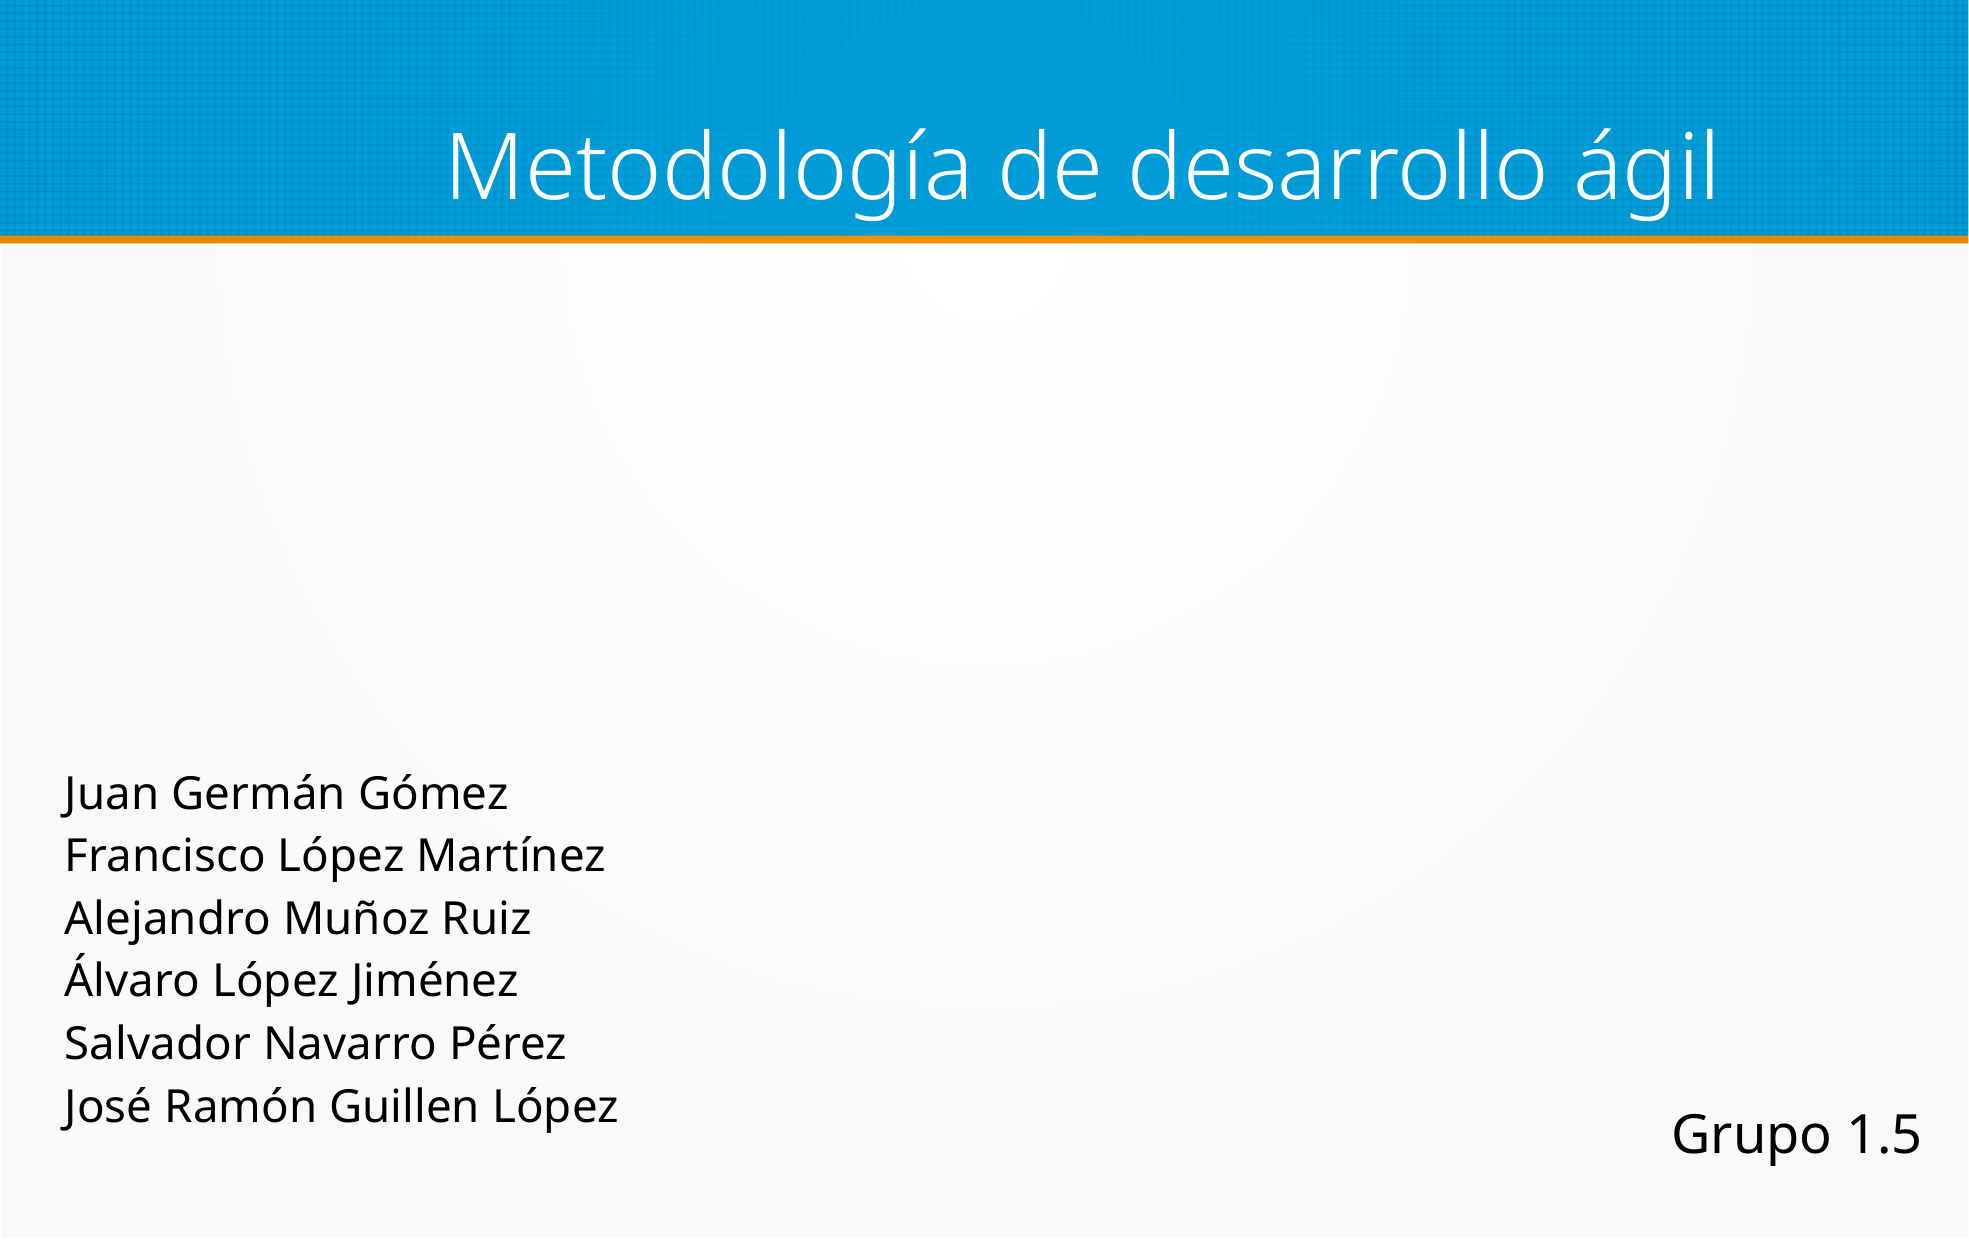

# Metodología de desarrollo ágil
Juan Germán Gómez
Francisco López Martínez
Alejandro Muñoz Ruiz
Álvaro López Jiménez
Salvador Navarro Pérez
José Ramón Guillen López
Grupo 1.5